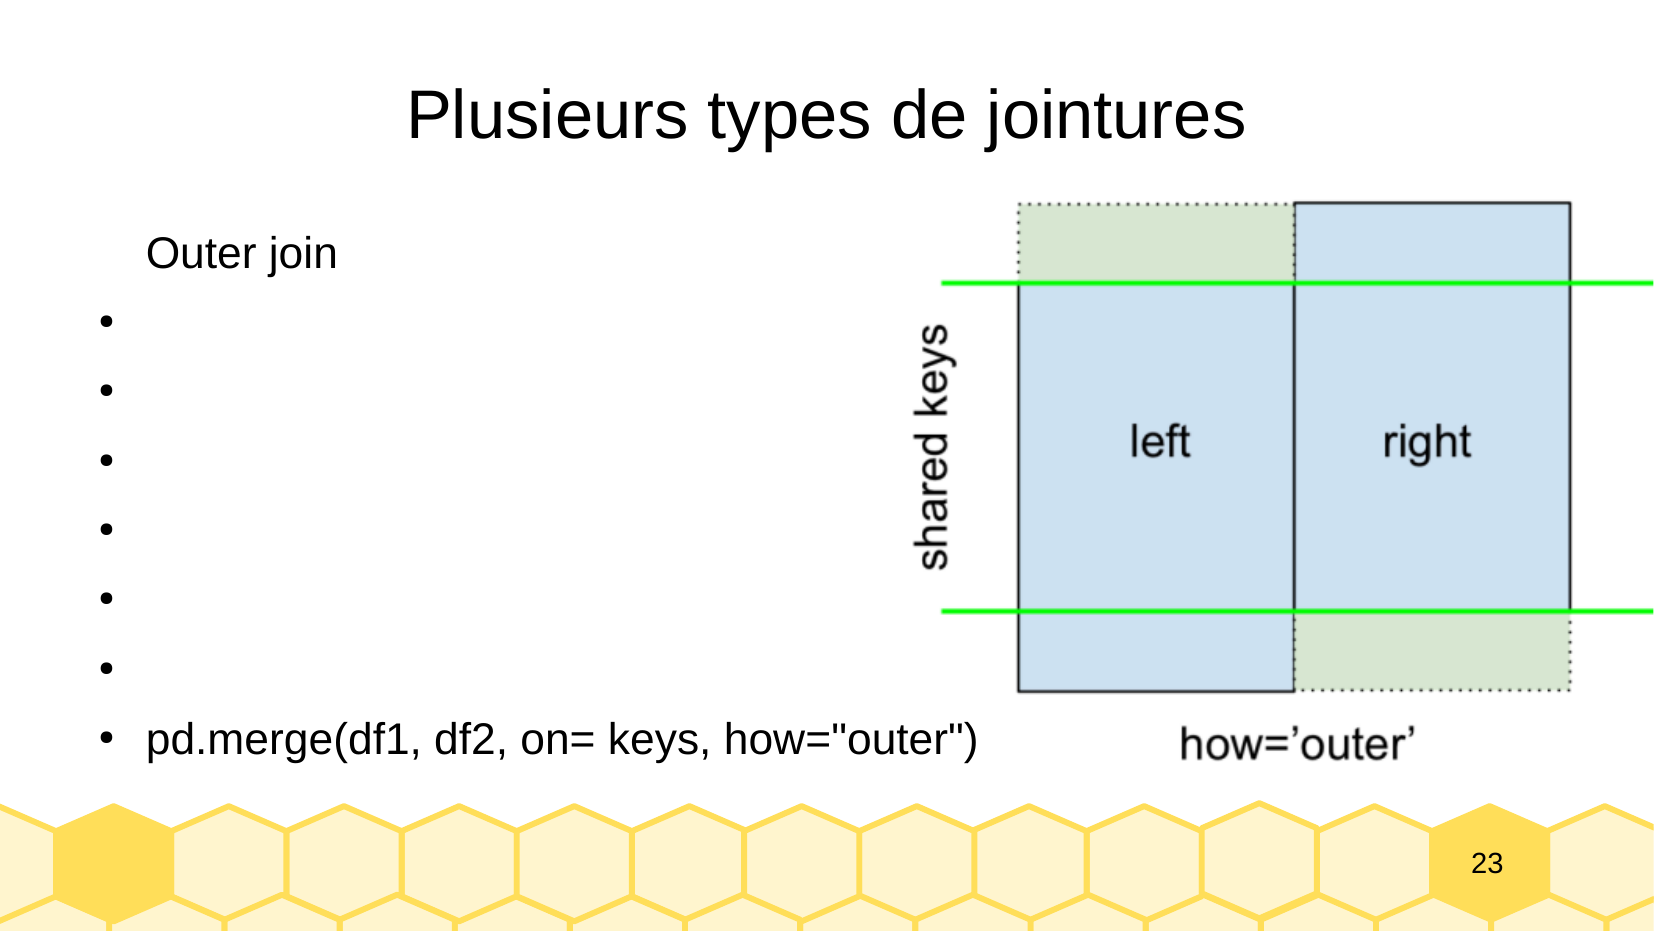

# Plusieurs types de jointures
Outer join
pd.merge(df1, df2, on= keys, how="outer")